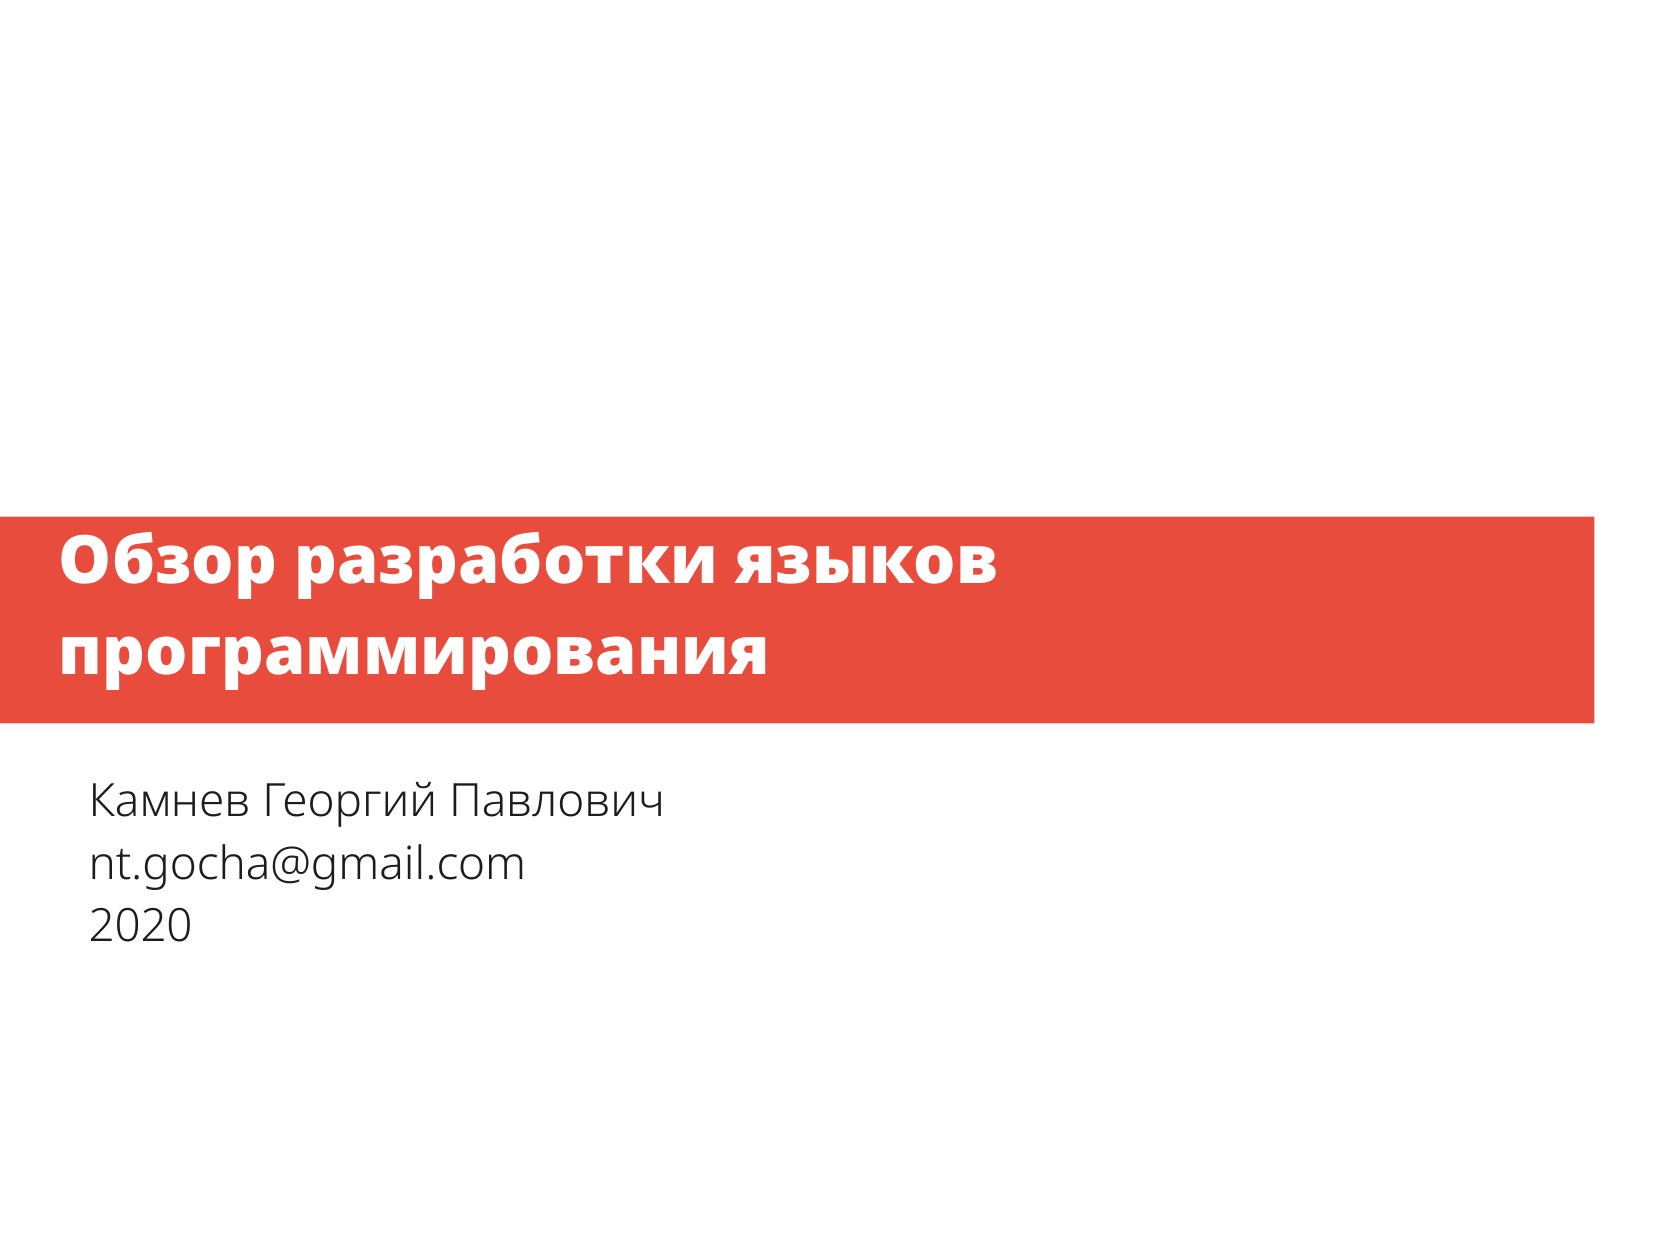

# Обзор разработки языков программирования
Камнев Георгий Павлович
nt.gocha@gmail.com
2020